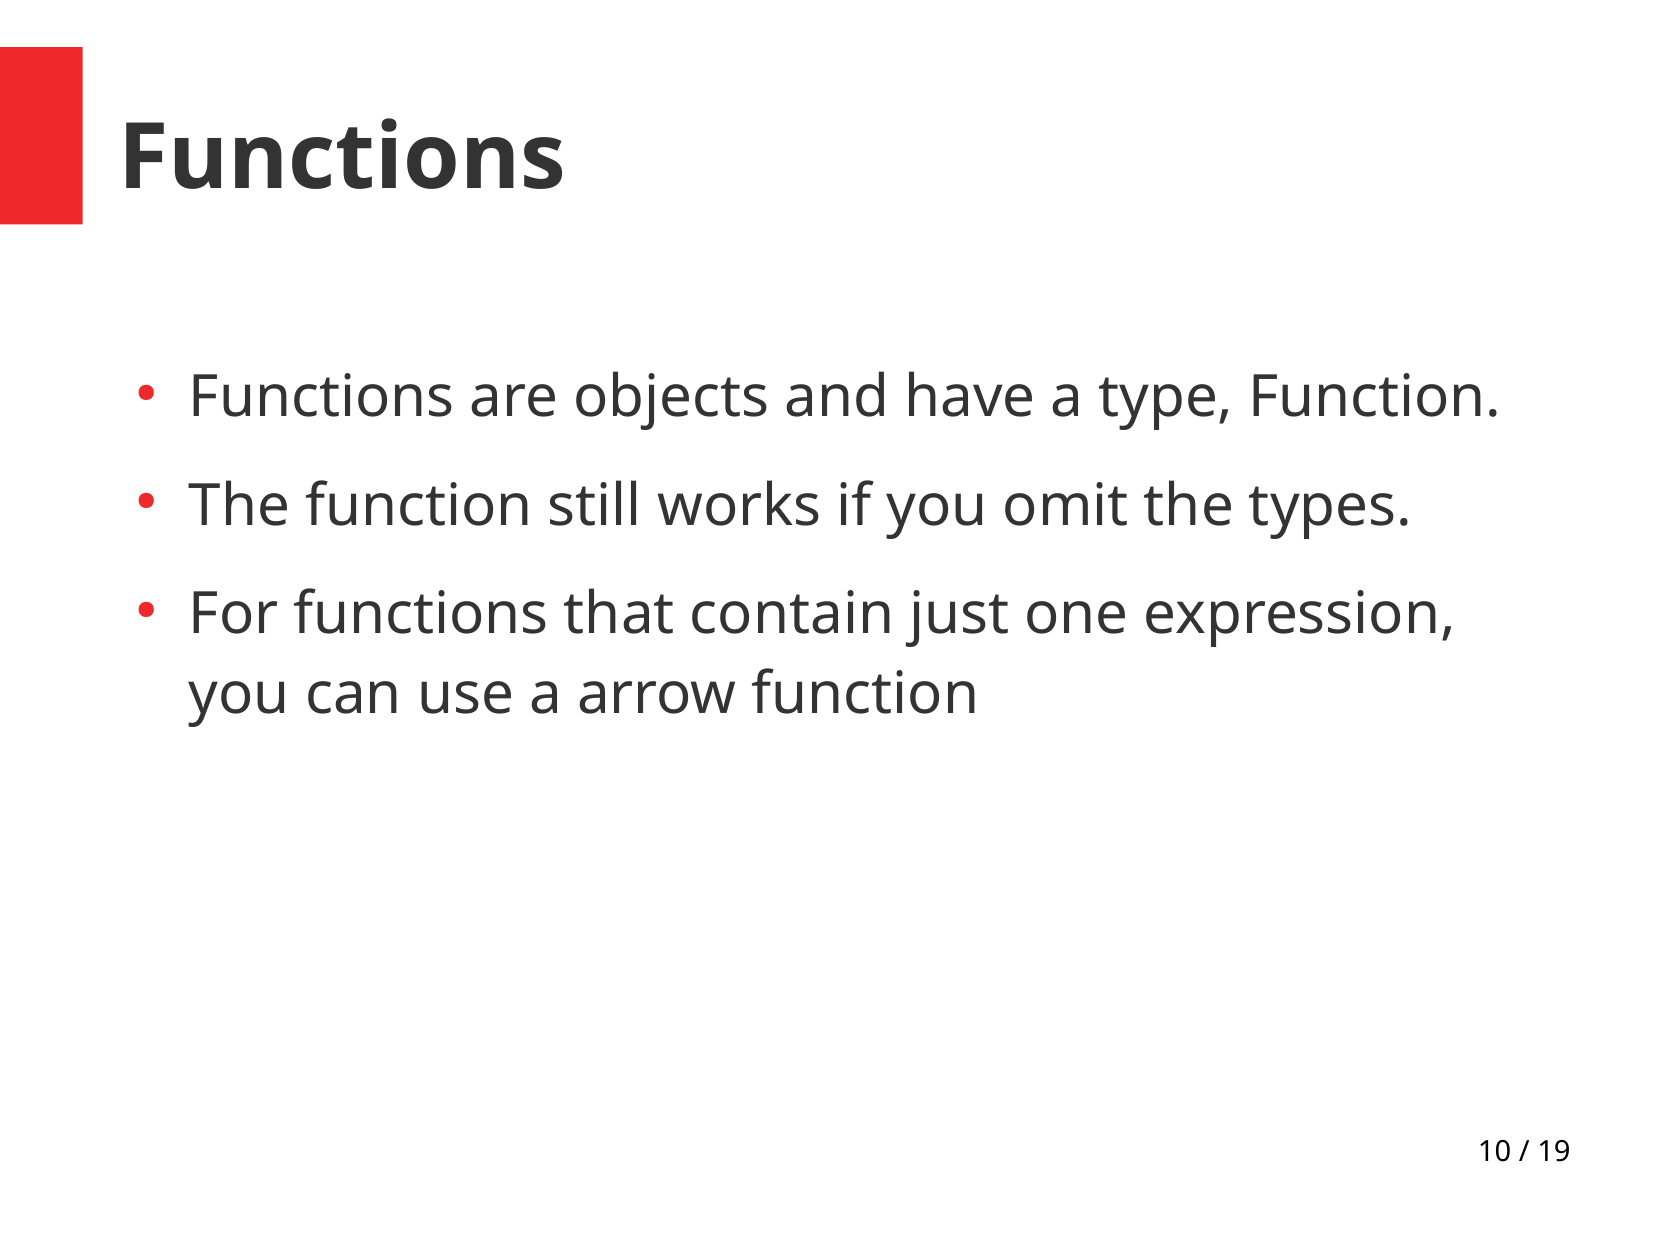

# Functions
Functions are objects and have a type, Function.
The function still works if you omit the types.
For functions that contain just one expression, you can use a arrow function
10